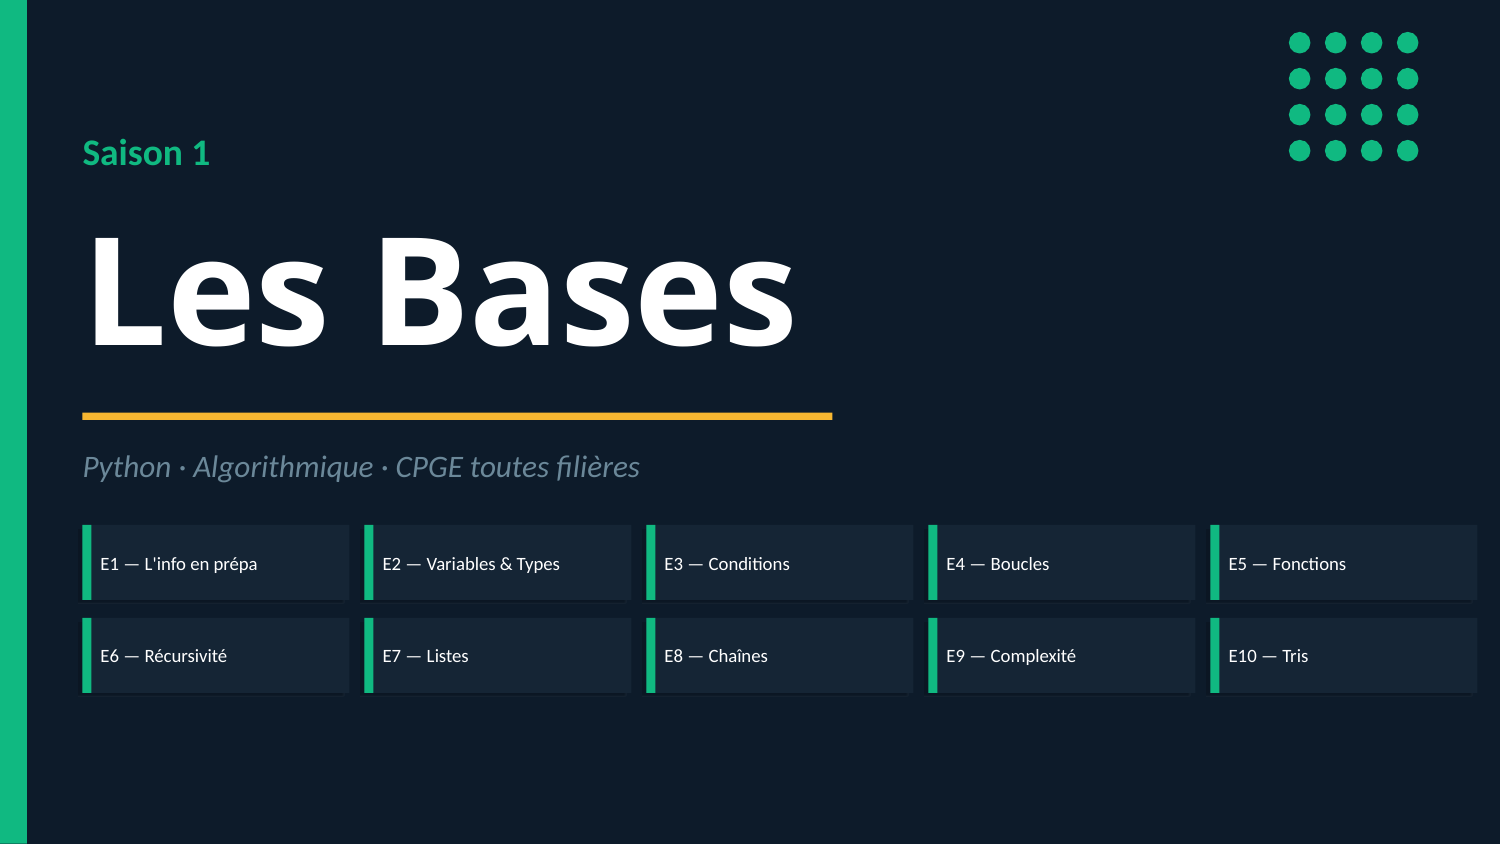

Saison 1
Les Bases
Python · Algorithmique · CPGE toutes filières
E1 — L'info en prépa
E2 — Variables & Types
E3 — Conditions
E4 — Boucles
E5 — Fonctions
E6 — Récursivité
E7 — Listes
E8 — Chaînes
E9 — Complexité
E10 — Tris